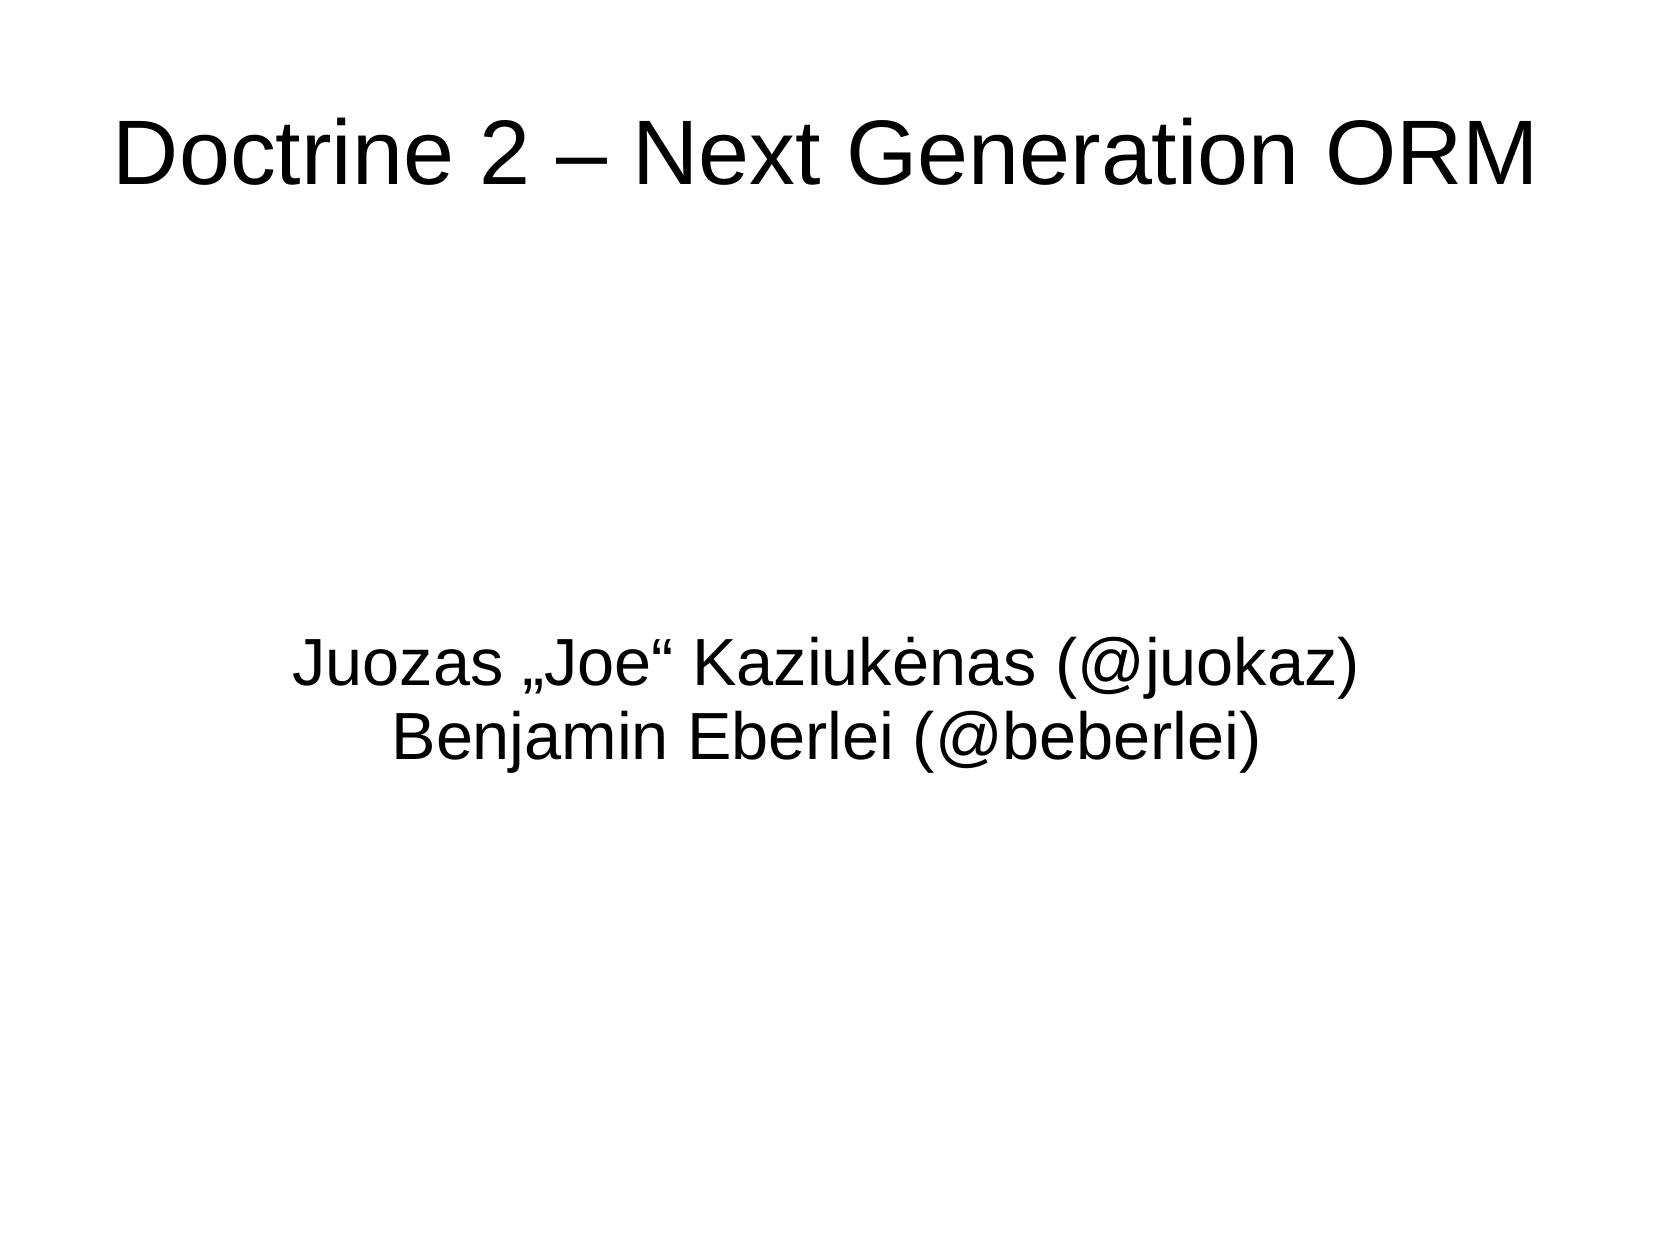

# Doctrine 2 – Next Generation ORM
Juozas „Joe“ Kaziukėnas (@juokaz)
Benjamin Eberlei (@beberlei)